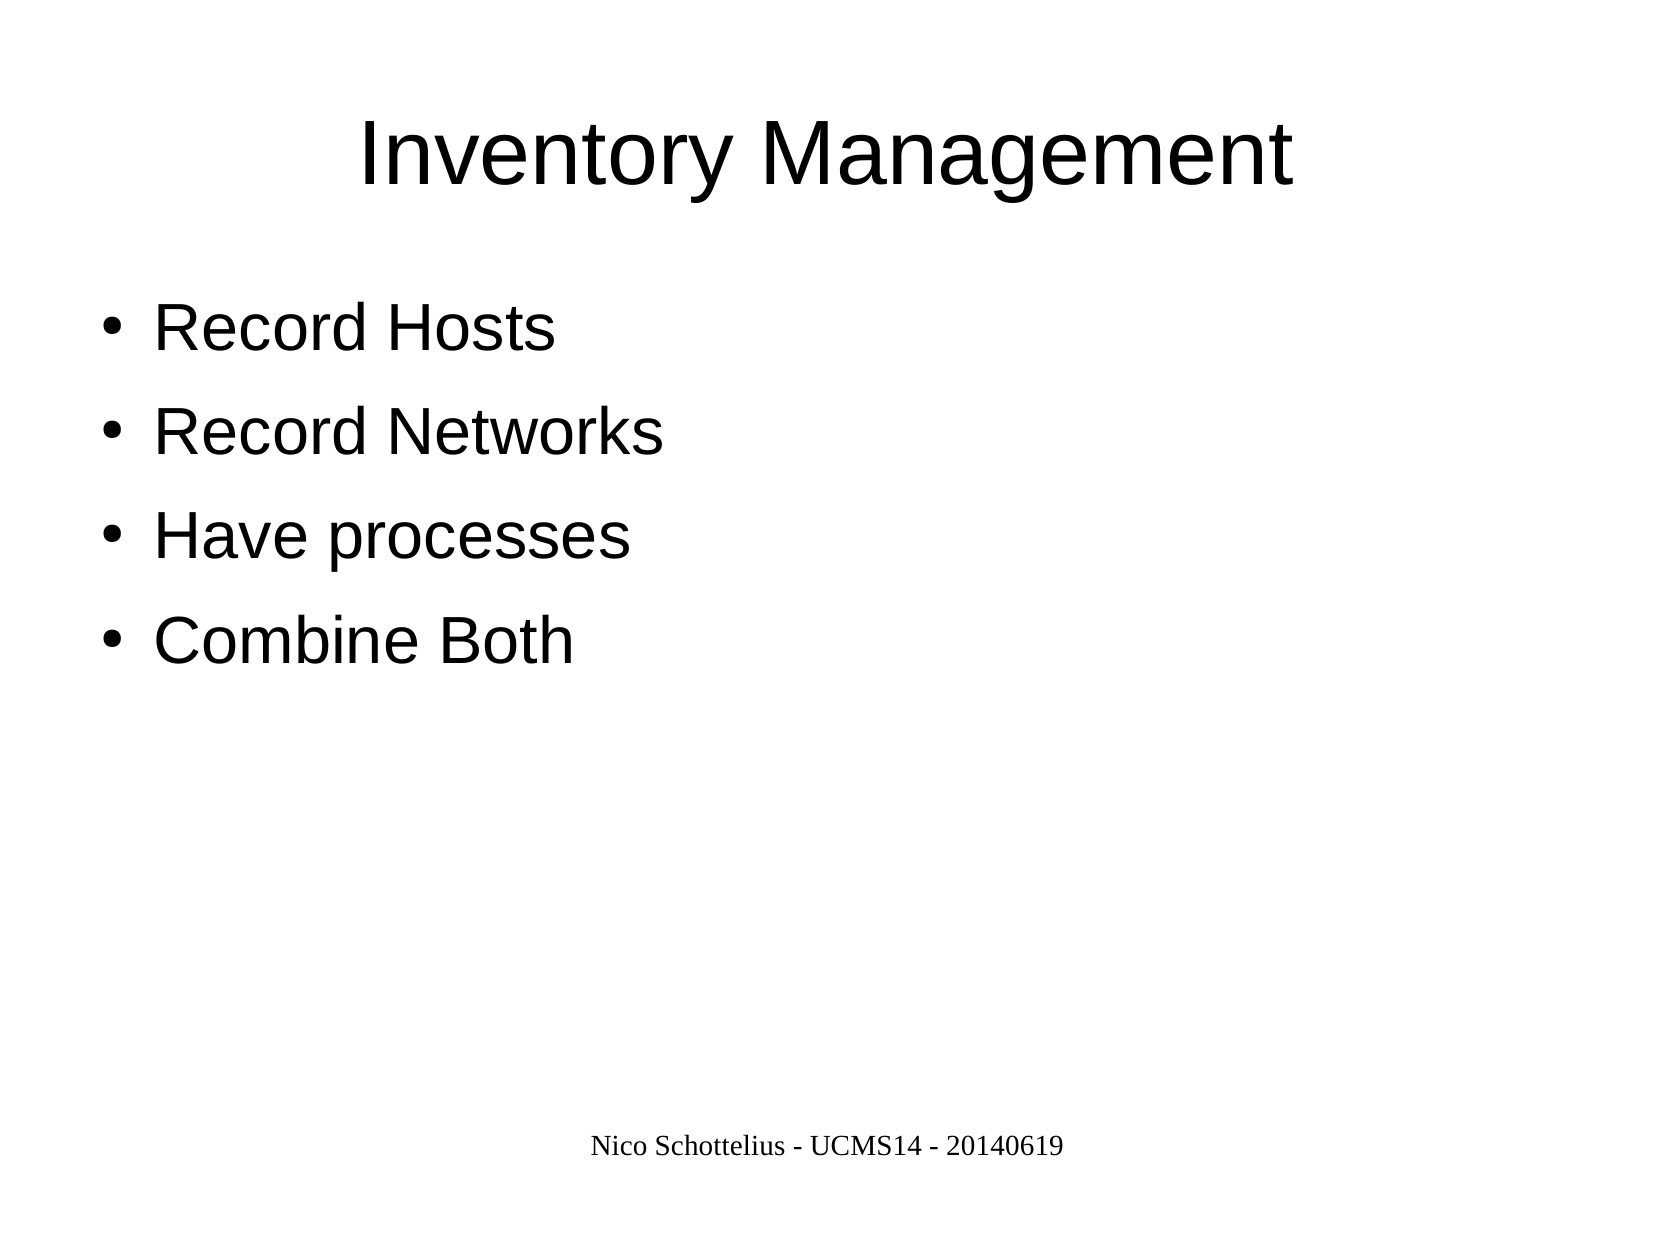

# Inventory Management
Record Hosts
Record Networks
Have processes
Combine Both
Nico Schottelius - UCMS14 - 20140619